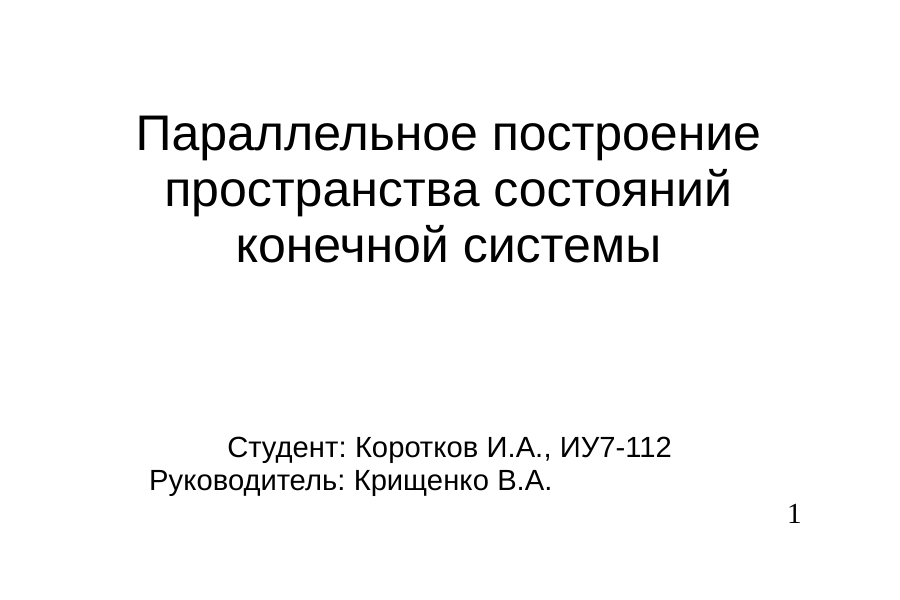

# Параллельное построение пространства состояний конечной системы
Студент: Коротков И.А., ИУ7-112
Руководитель: Крищенко В.А.
1